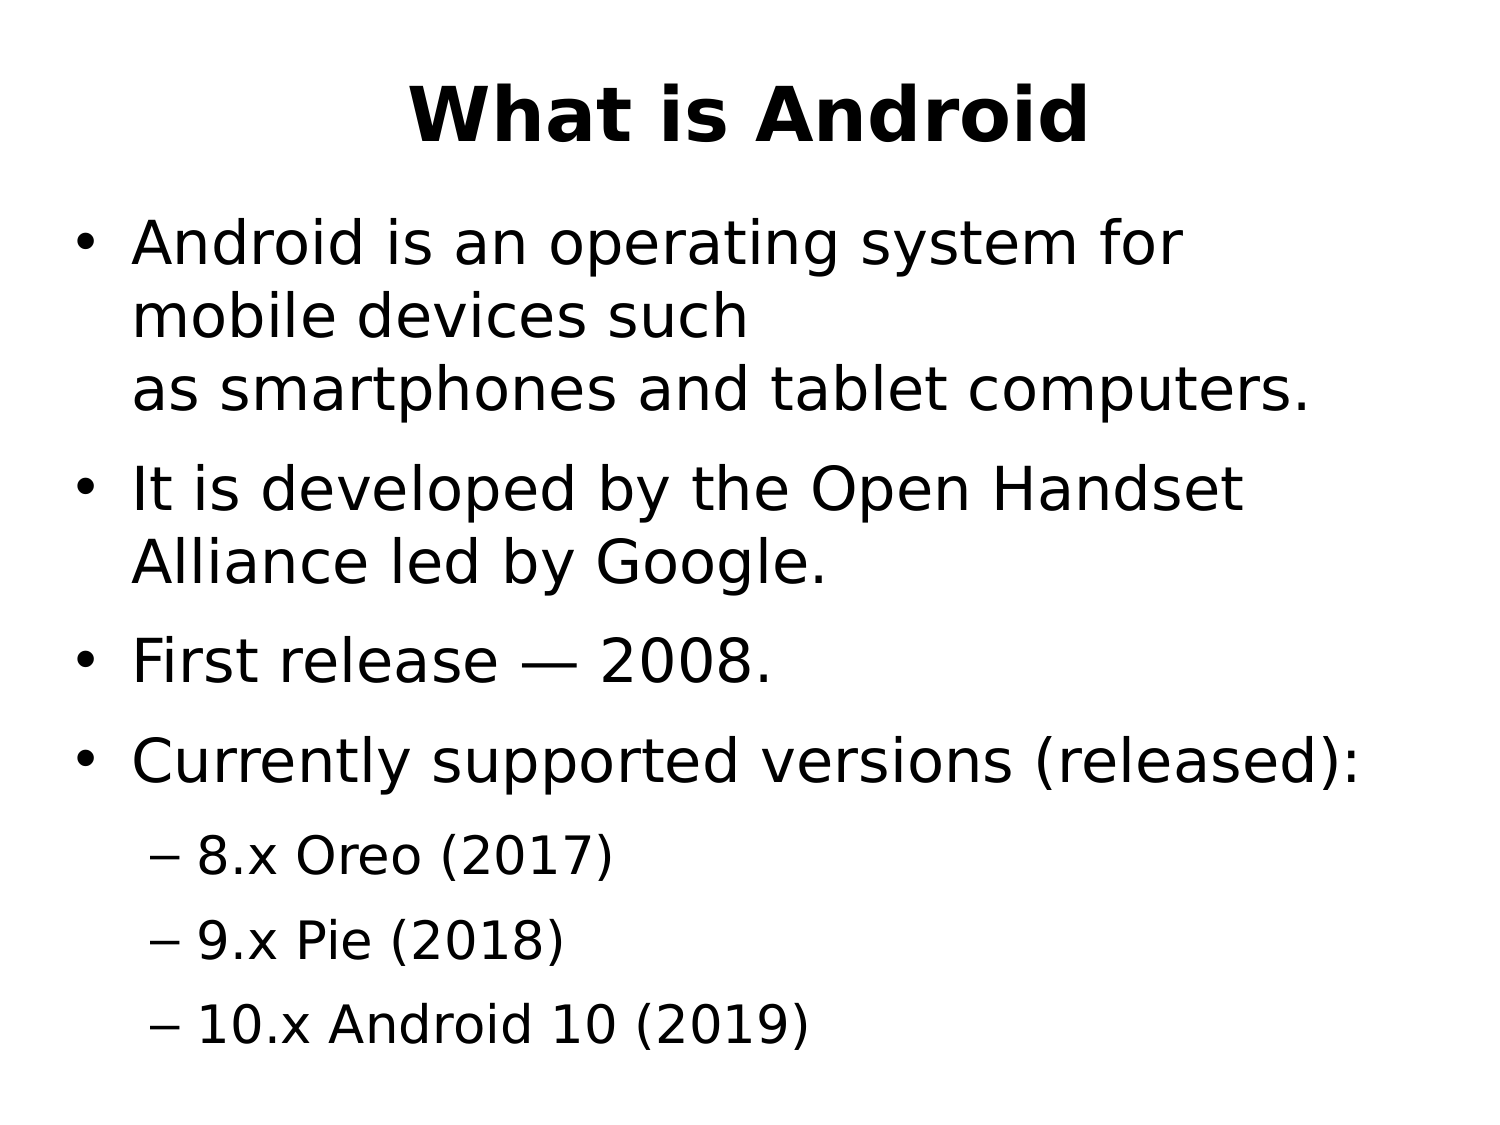

# What is Android
Android is an operating system for mobile devices such as smartphones and tablet computers.
It is developed by the Open Handset Alliance led by Google.
First release — 2008.
Currently supported versions (released):
8.x Oreo (2017)
9.x Pie (2018)
10.x Android 10 (2019)